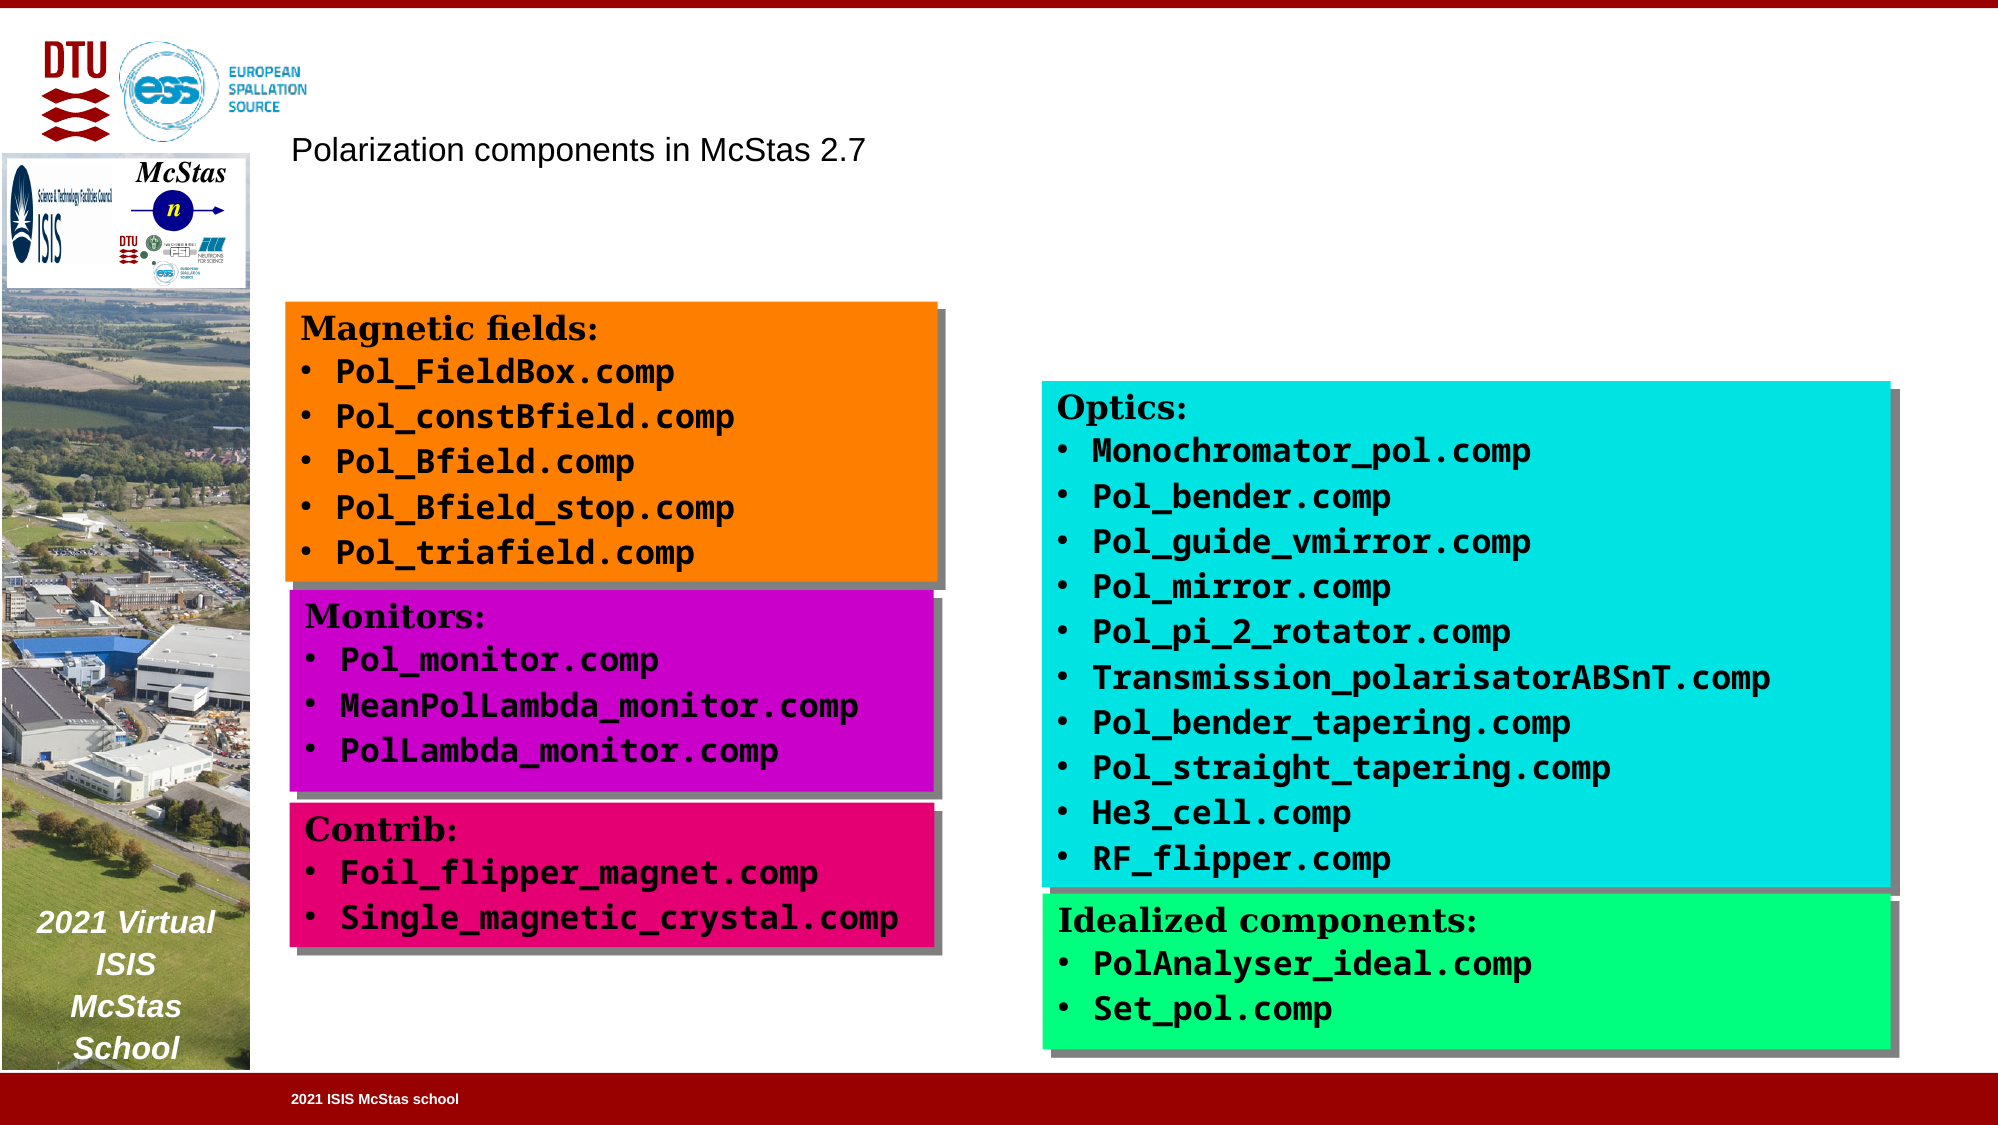

# Polarization components in McStas 2.7
Magnetic fields:
Pol_FieldBox.comp
Pol_constBfield.comp
Pol_Bfield.comp
Pol_Bfield_stop.comp
Pol_triafield.comp
Optics:
Monochromator_pol.comp
Pol_bender.comp
Pol_guide_vmirror.comp
Pol_mirror.comp
Pol_pi_2_rotator.comp
Transmission_polarisatorABSnT.comp
Pol_bender_tapering.comp
Pol_straight_tapering.comp
He3_cell.comp
RF_flipper.comp
Monitors:
Pol_monitor.comp
MeanPolLambda_monitor.comp
PolLambda_monitor.comp
Contrib:
Foil_flipper_magnet.comp
Single_magnetic_crystal.comp
Idealized components:
PolAnalyser_ideal.comp
Set_pol.comp
McStas polarization components